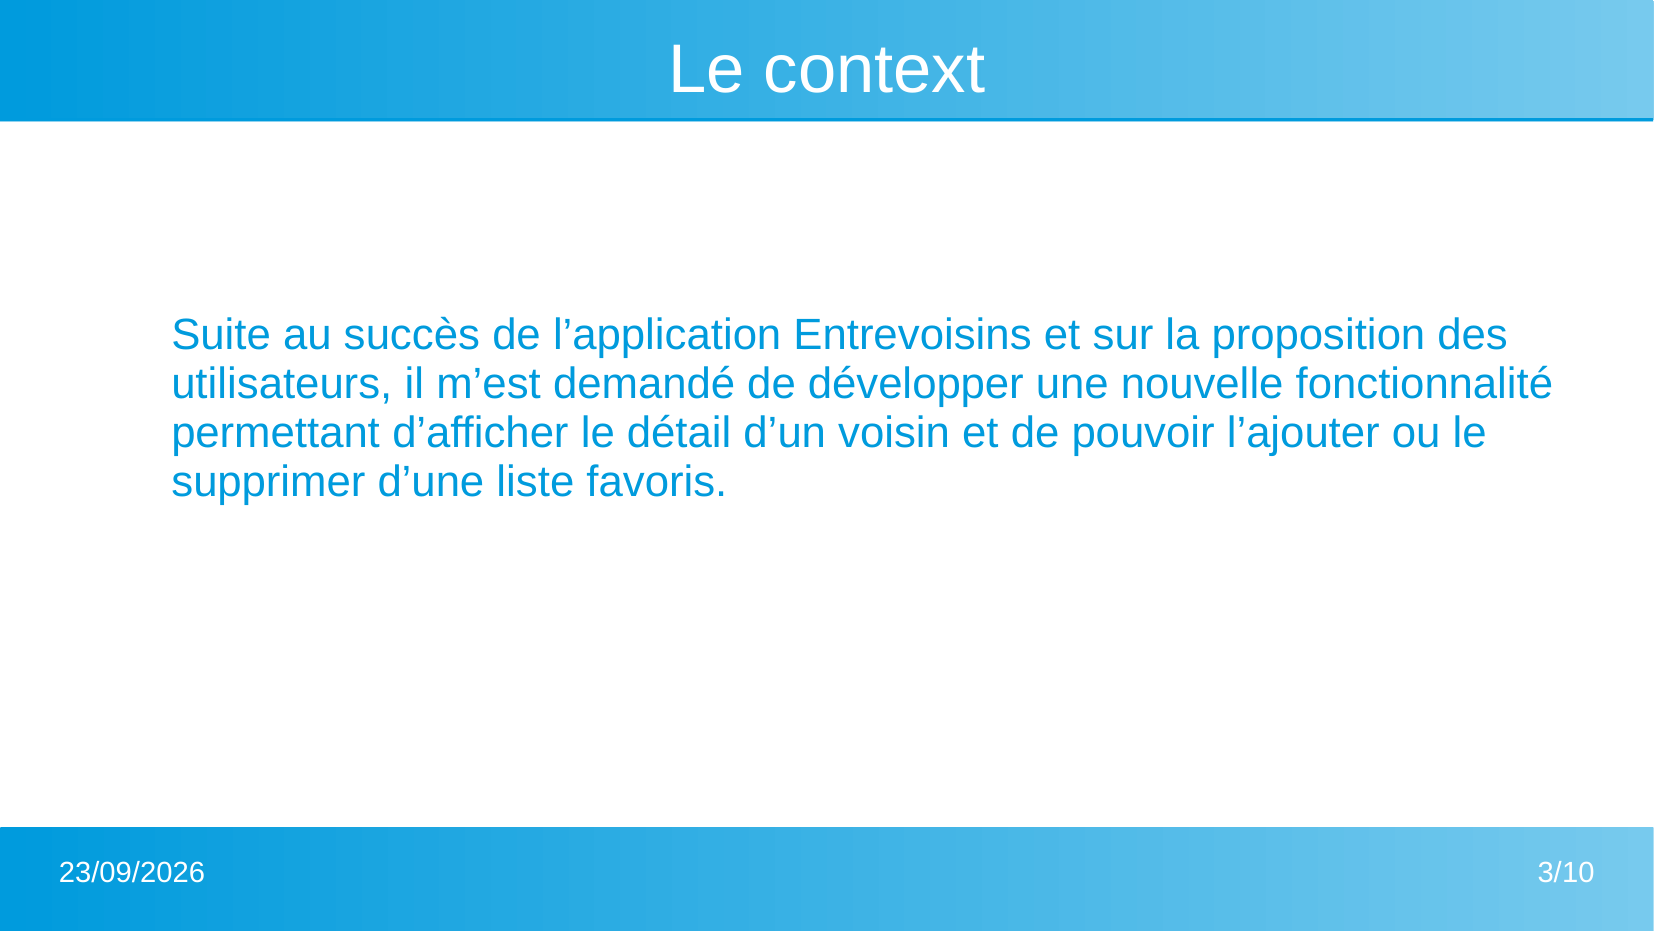

# Le context
Suite au succès de l’application Entrevoisins et sur la proposition des utilisateurs, il m’est demandé de développer une nouvelle fonctionnalité permettant d’afficher le détail d’un voisin et de pouvoir l’ajouter ou le supprimer d’une liste favoris.
3